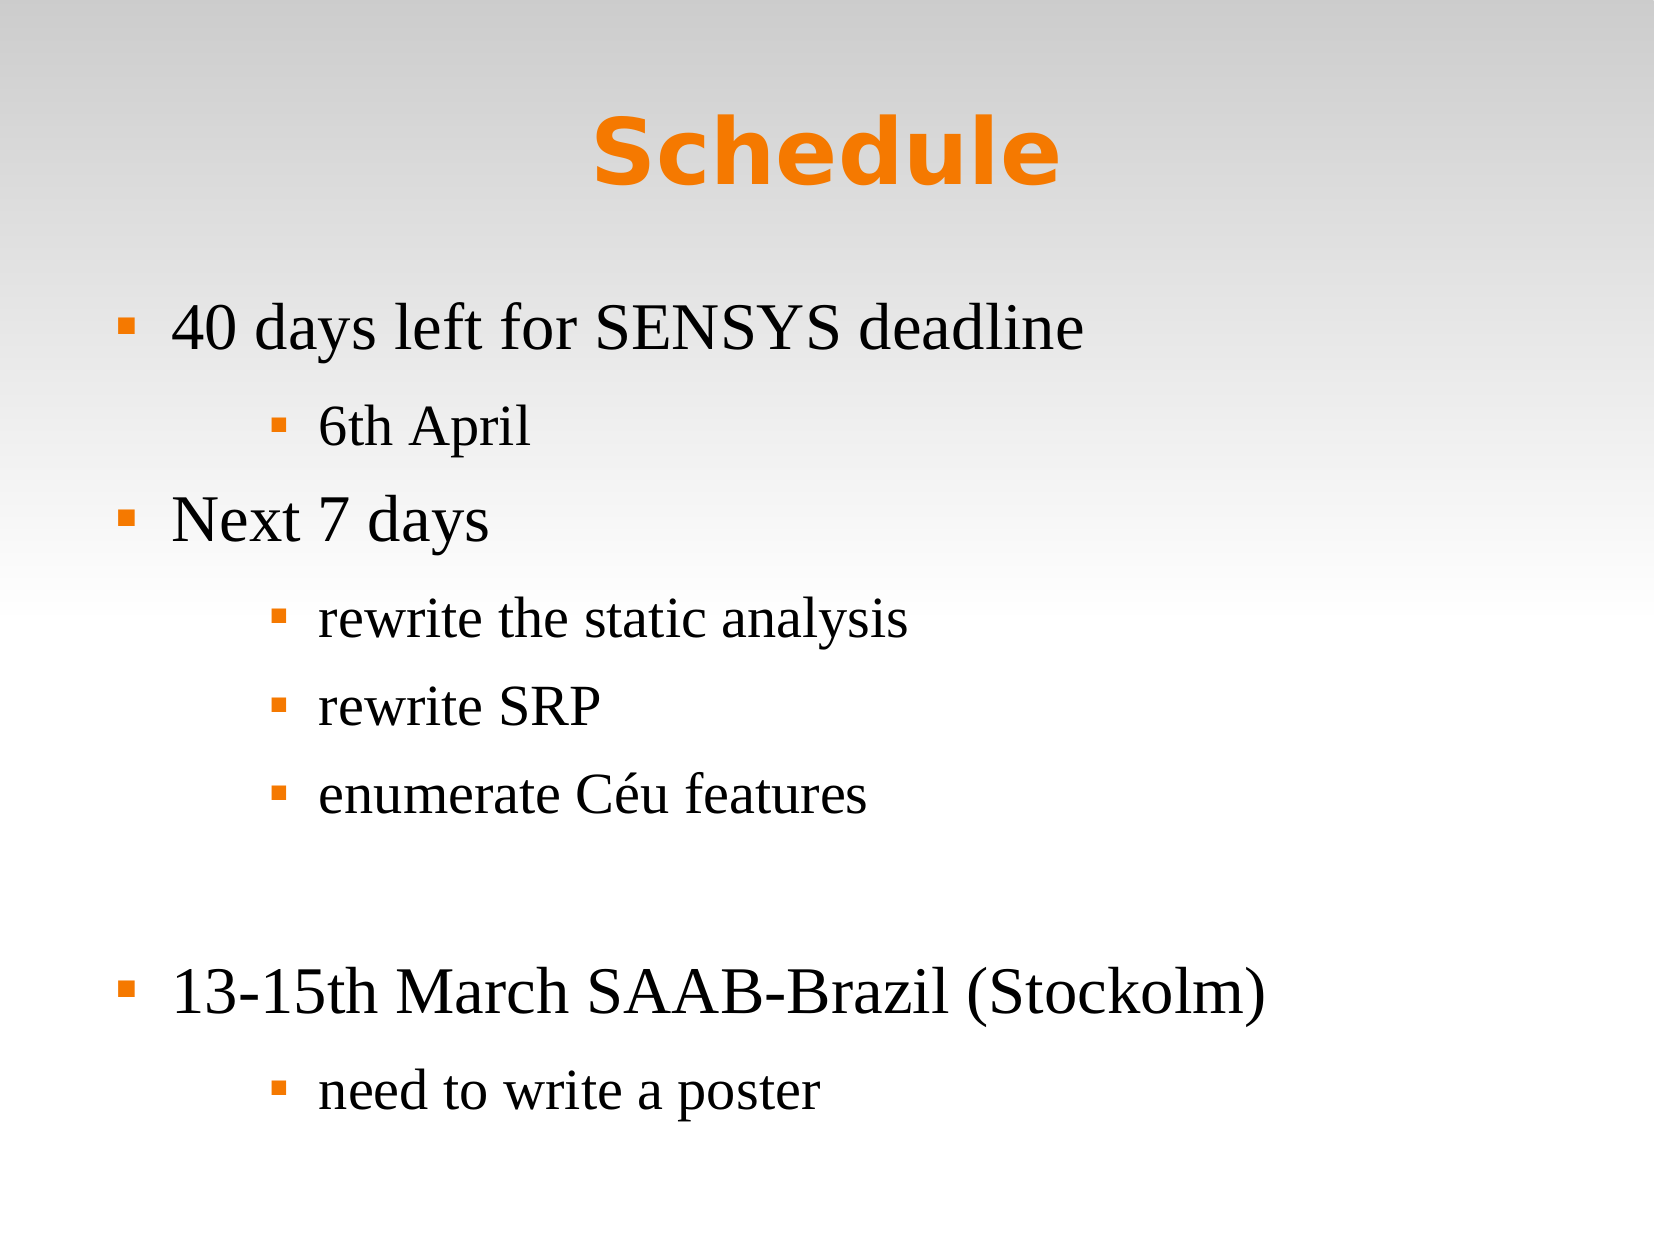

# Schedule
40 days left for SENSYS deadline
6th April
Next 7 days
rewrite the static analysis
rewrite SRP
enumerate Céu features
13-15th March SAAB-Brazil (Stockolm)
need to write a poster